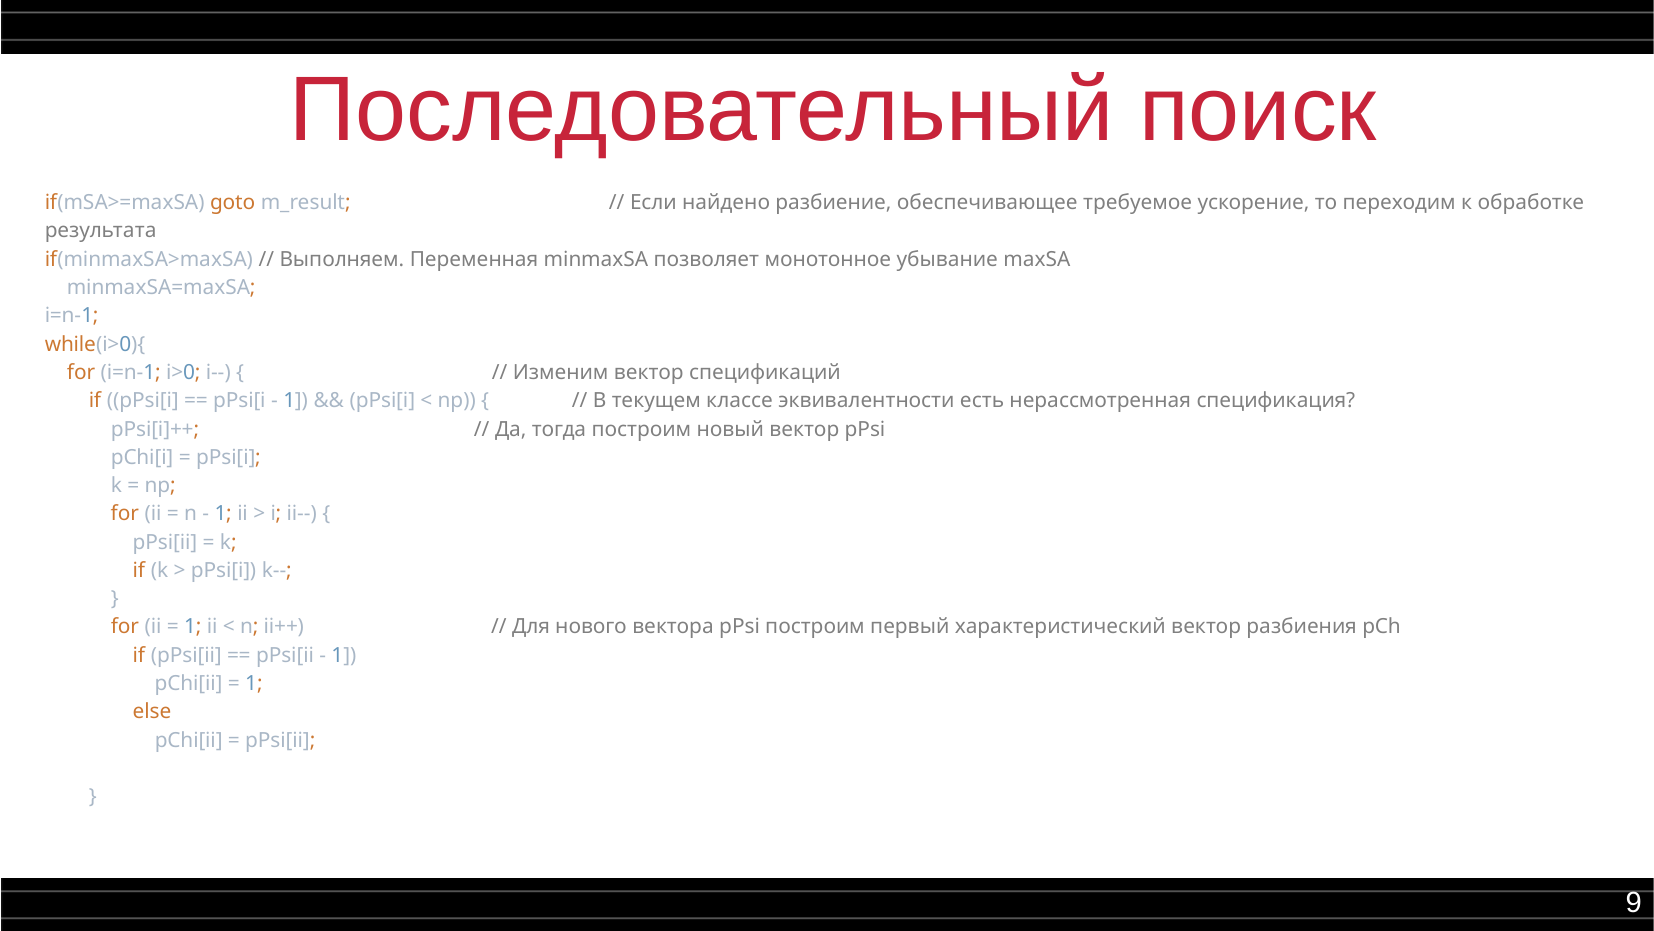

# Последовательный поиск
if(mSA>=maxSA) goto m_result; // Если найдено разбиение, обеспечивающее требуемое ускорение, то переходим к обработке результата
if(minmaxSA>maxSA) // Выполняем. Переменная minmaxSA позволяет монотонное убывание maxSA
 minmaxSA=maxSA;
i=n-1;
while(i>0){
 for (i=n-1; i>0; i--) { // Изменим вектор спецификаций
 if ((pPsi[i] == pPsi[i - 1]) && (pPsi[i] < np)) { // В текущем классе эквивалентности есть нерассмотренная спецификация?
 pPsi[i]++; // Да, тогда построим новый вектор pPsi
 pChi[i] = pPsi[i];
 k = np;
 for (ii = n - 1; ii > i; ii--) {
 pPsi[ii] = k;
 if (k > pPsi[i]) k--;
 }
 for (ii = 1; ii < n; ii++) // Для нового вектора pPsi построим первый характеристический вектор разбиения pCh
 if (pPsi[ii] == pPsi[ii - 1])
 pChi[ii] = 1;
 else
 pChi[ii] = pPsi[ii];
 }